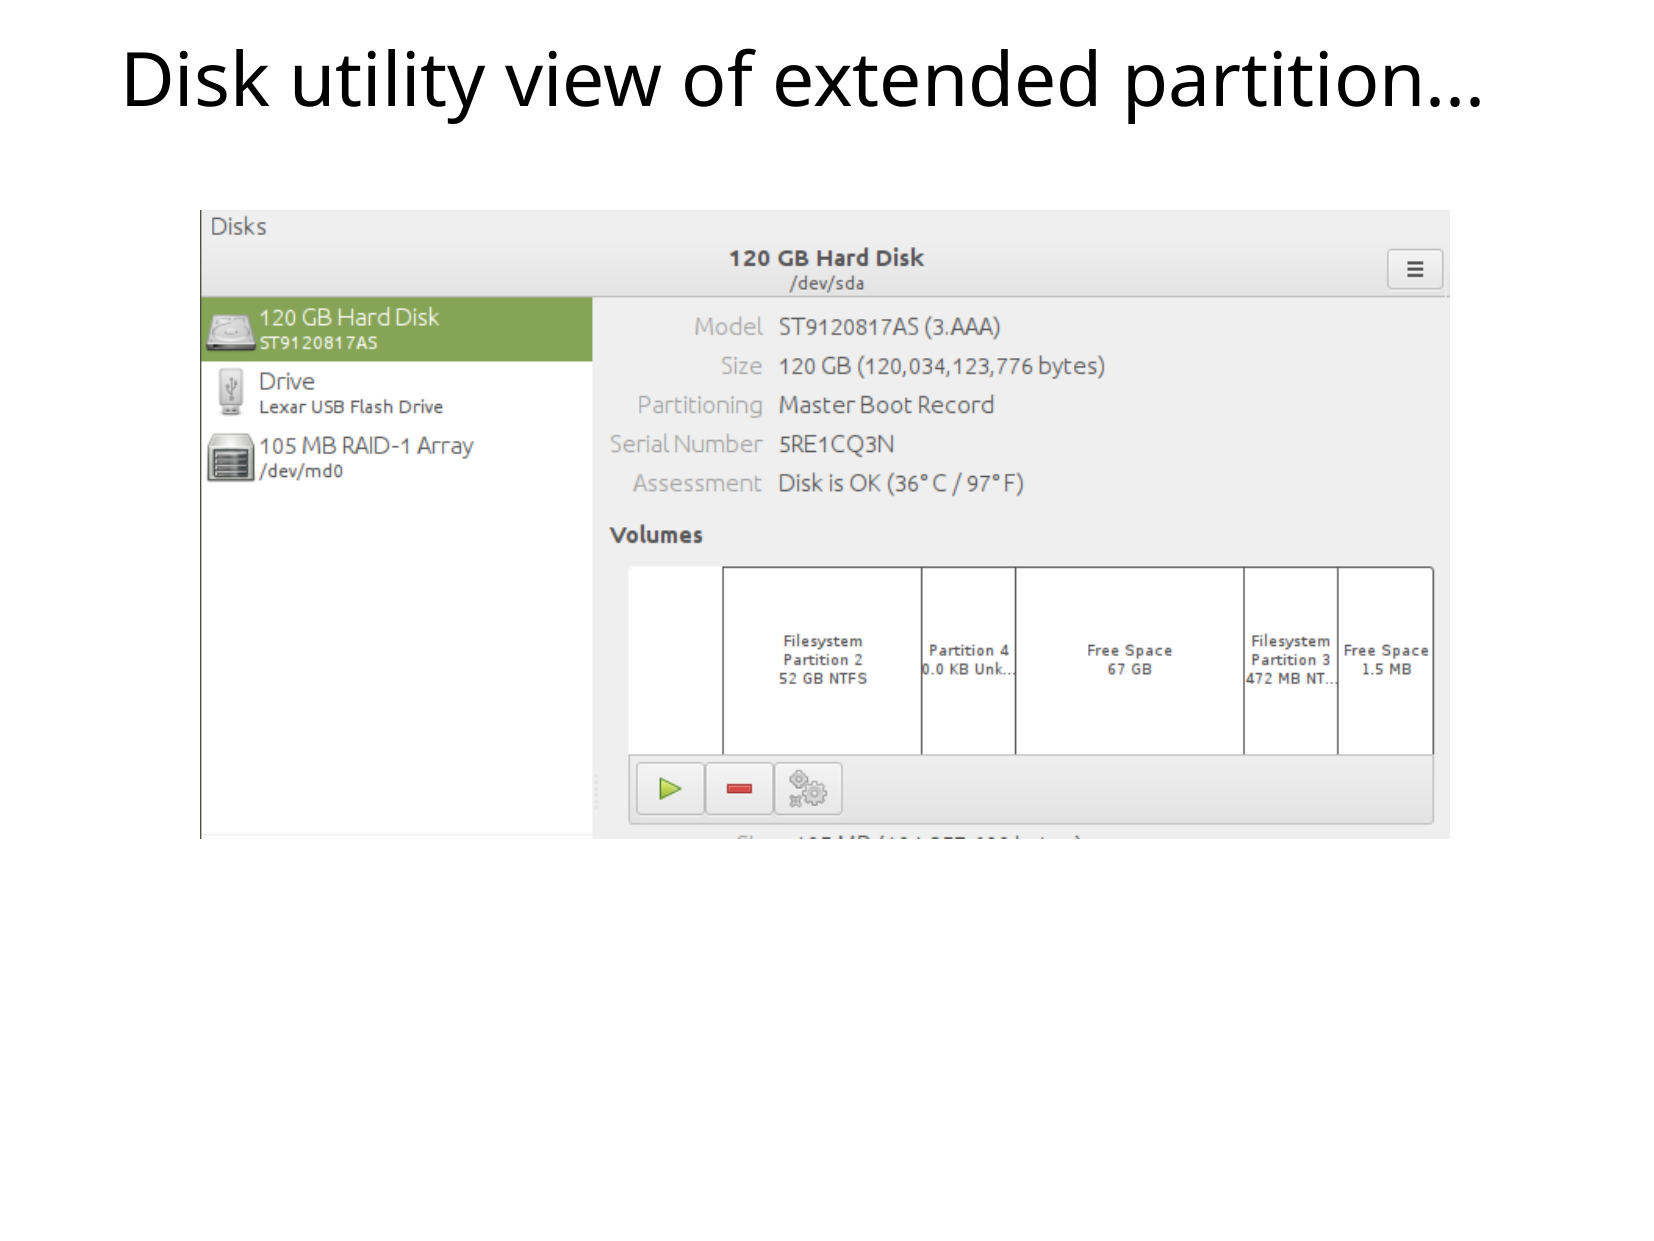

# Disk utility view of extended partition...